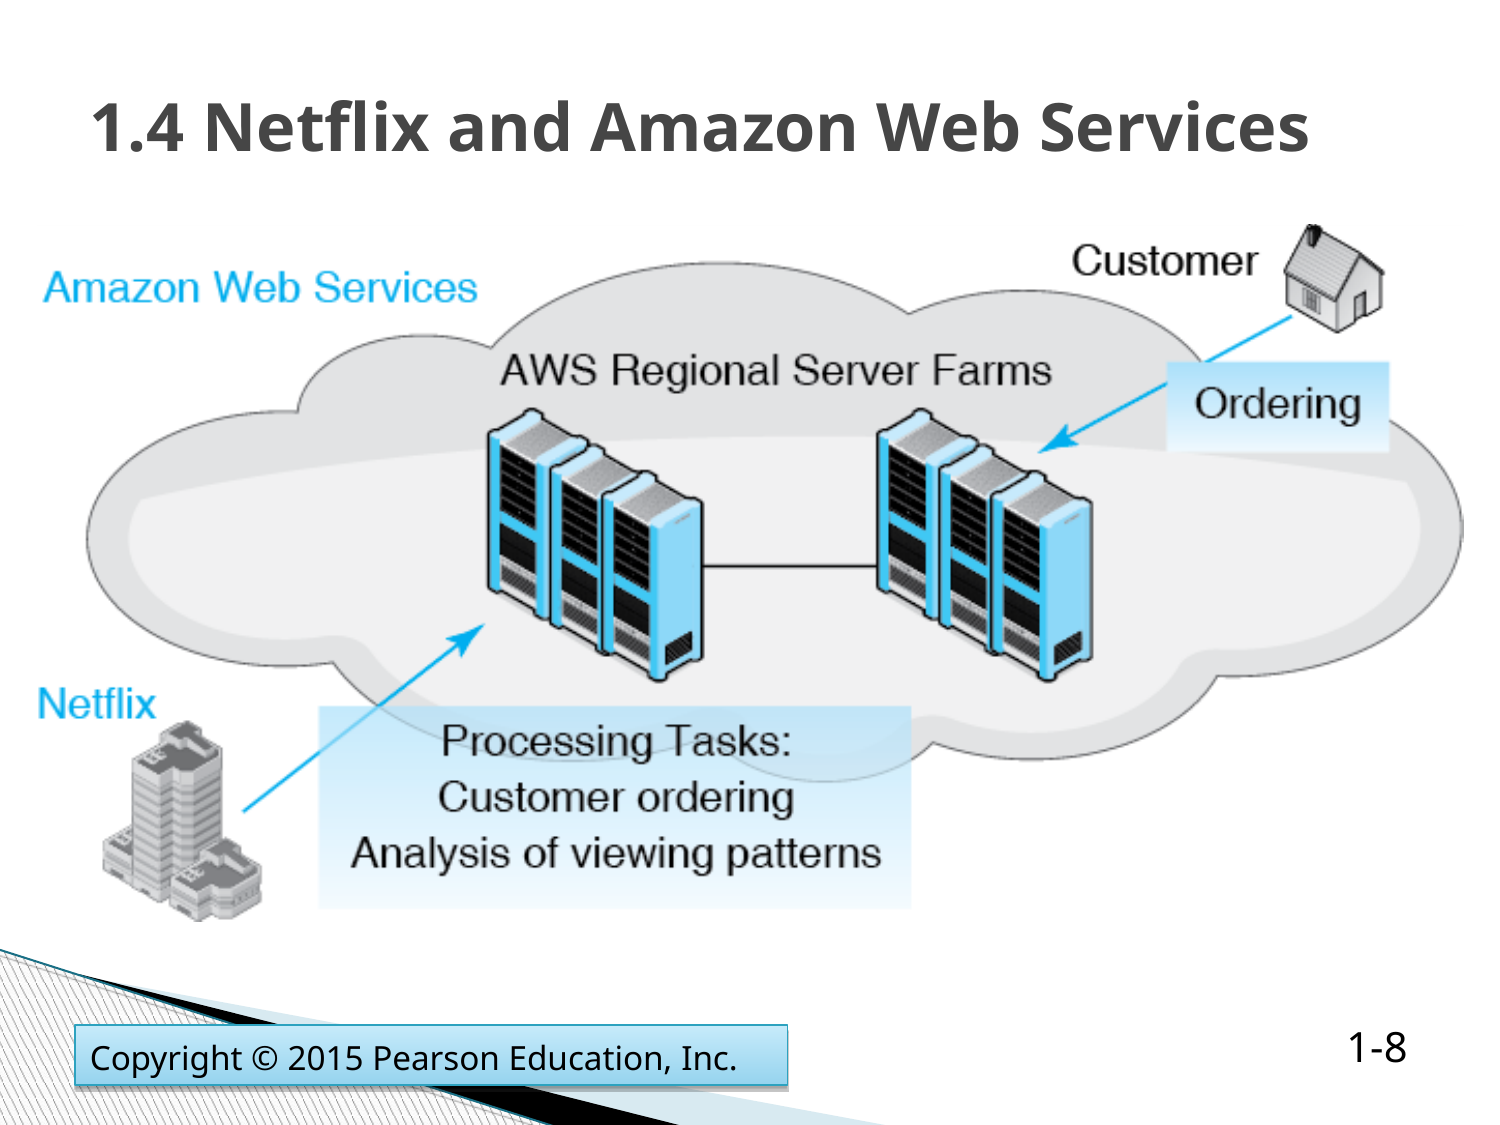

# 1.4 Netflix and Amazon Web Services
Copyright © 2015 Pearson Education, Inc.